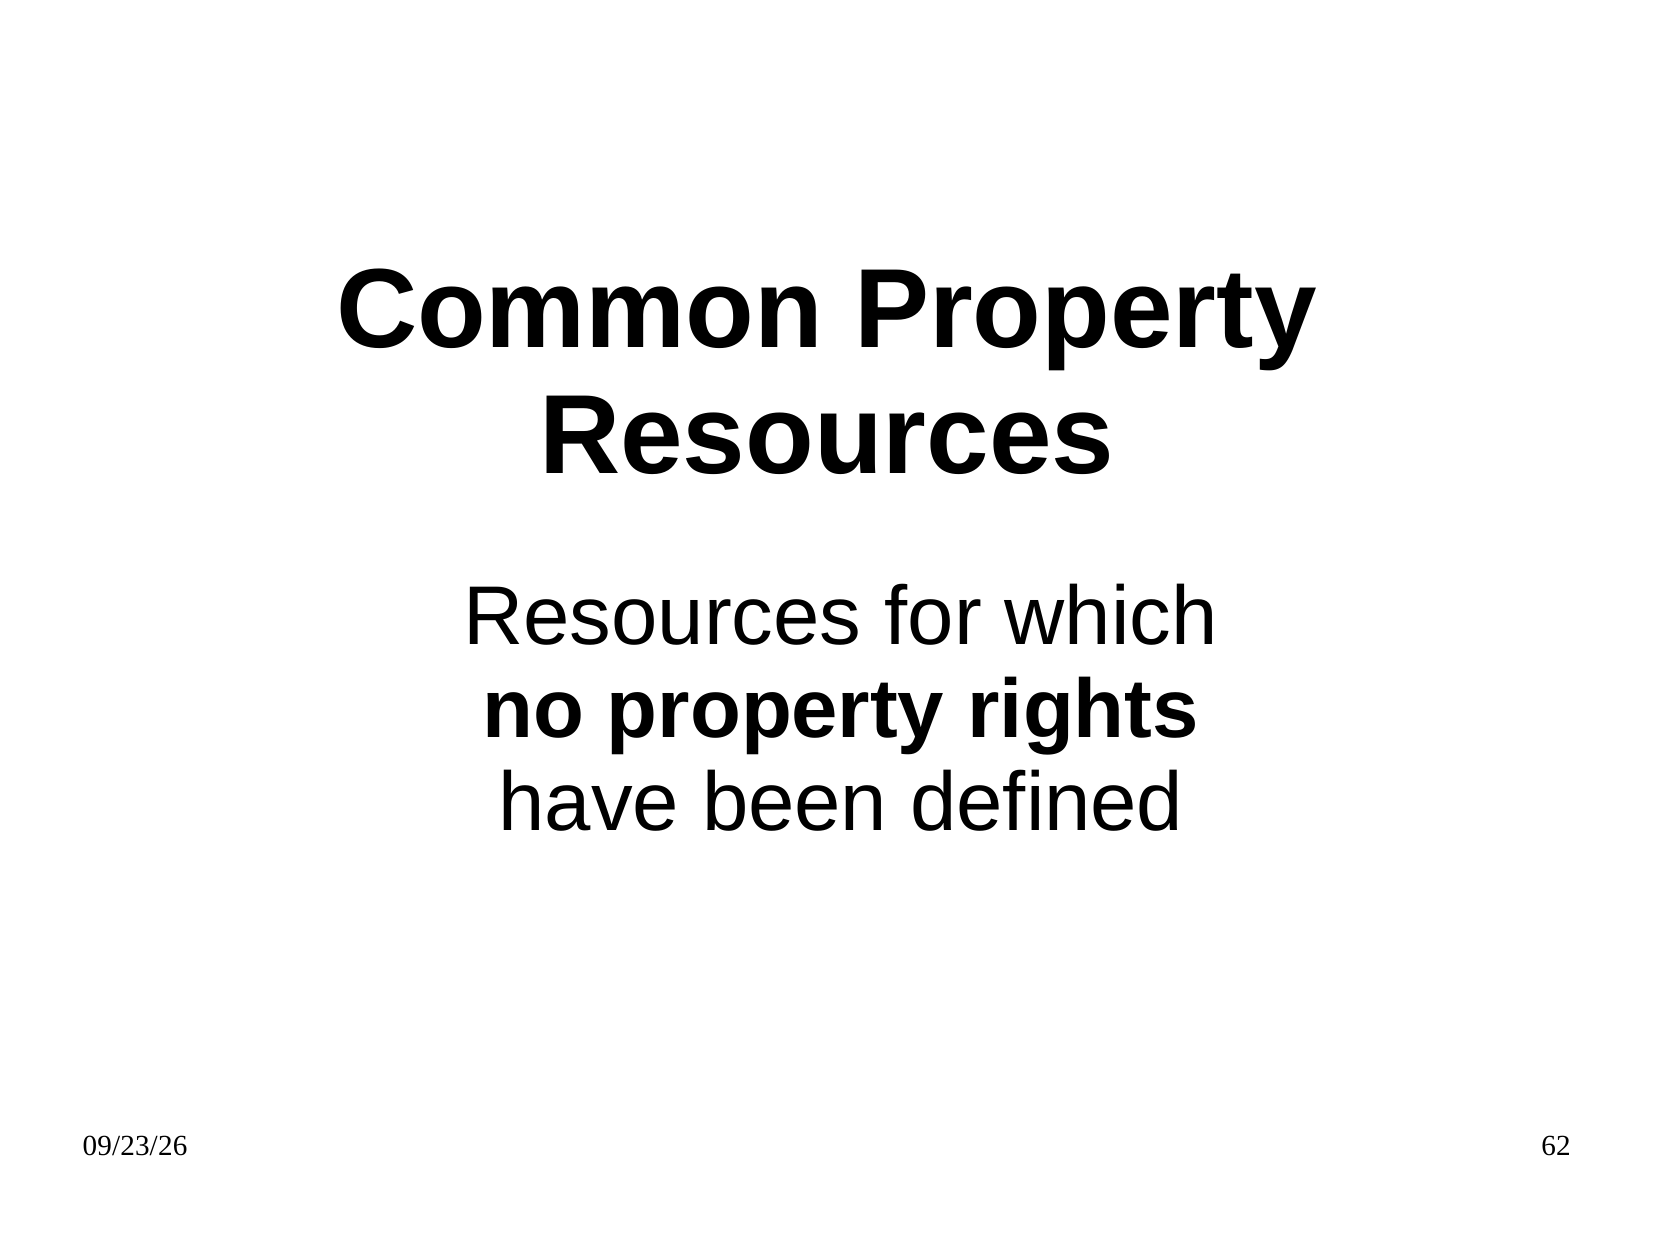

# Common Property Resources
Resources for which
 no property rights
have been defined
62